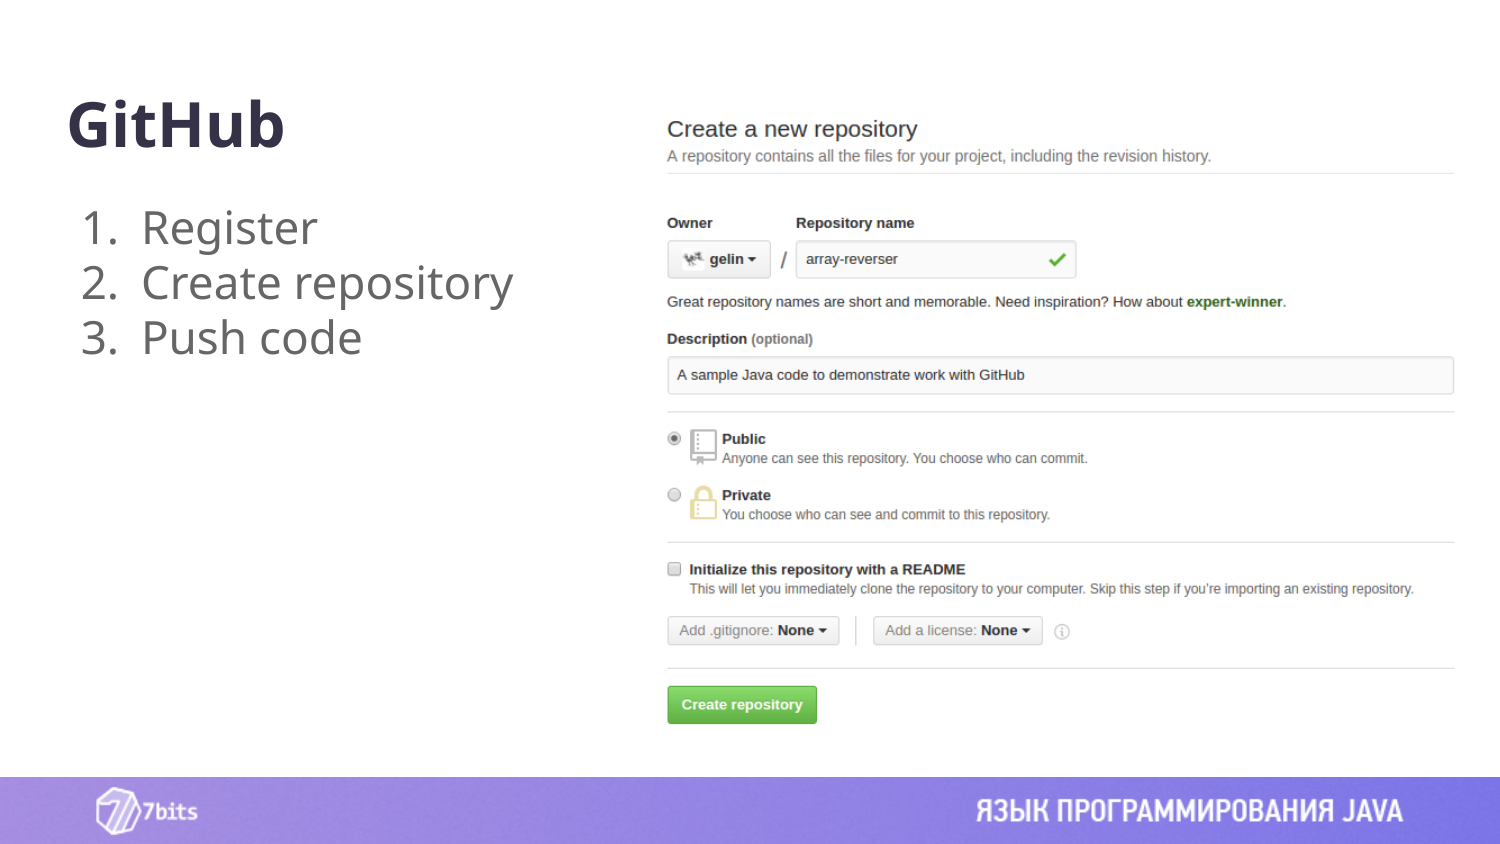

# GitHub
Register
Create repository
Push code